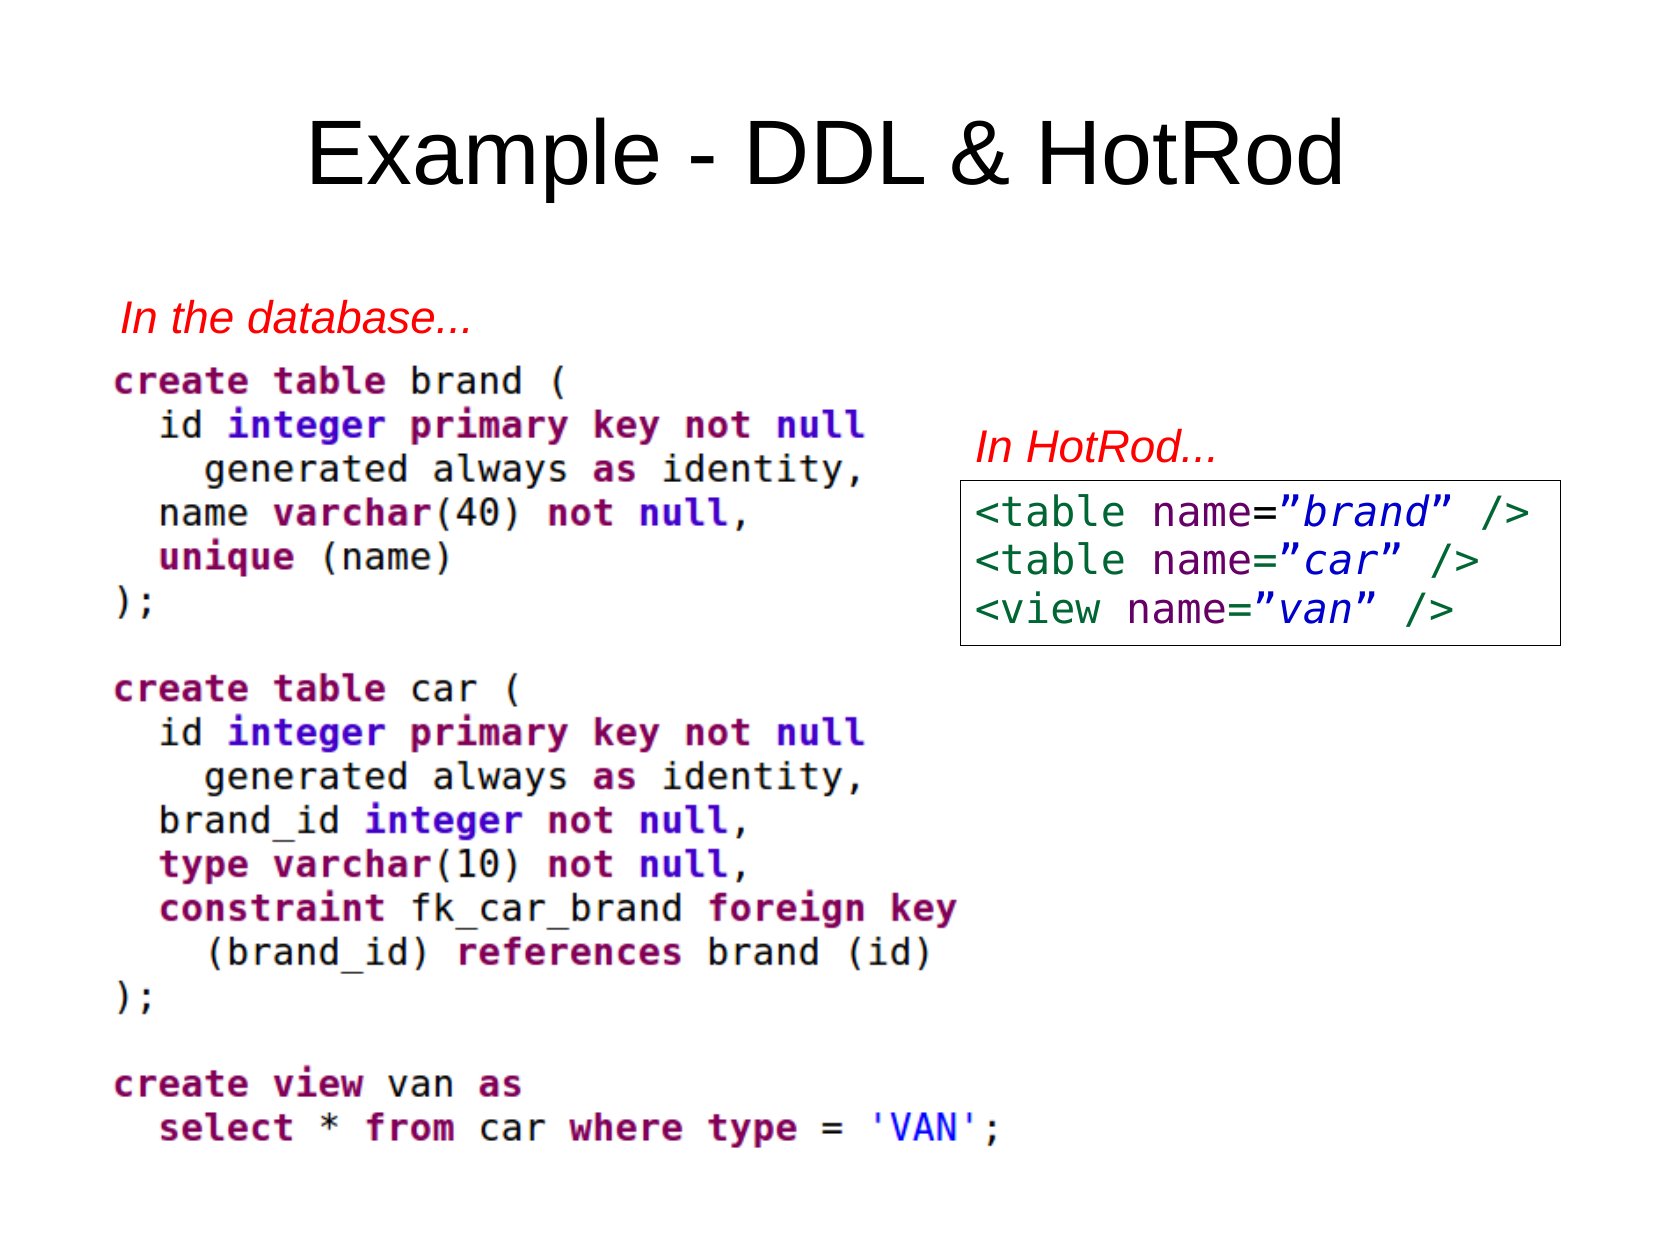

# Example - DDL & HotRod
In the database...
In HotRod...
<table name=”brand” />
<table name=”car” />
<view name=”van” />